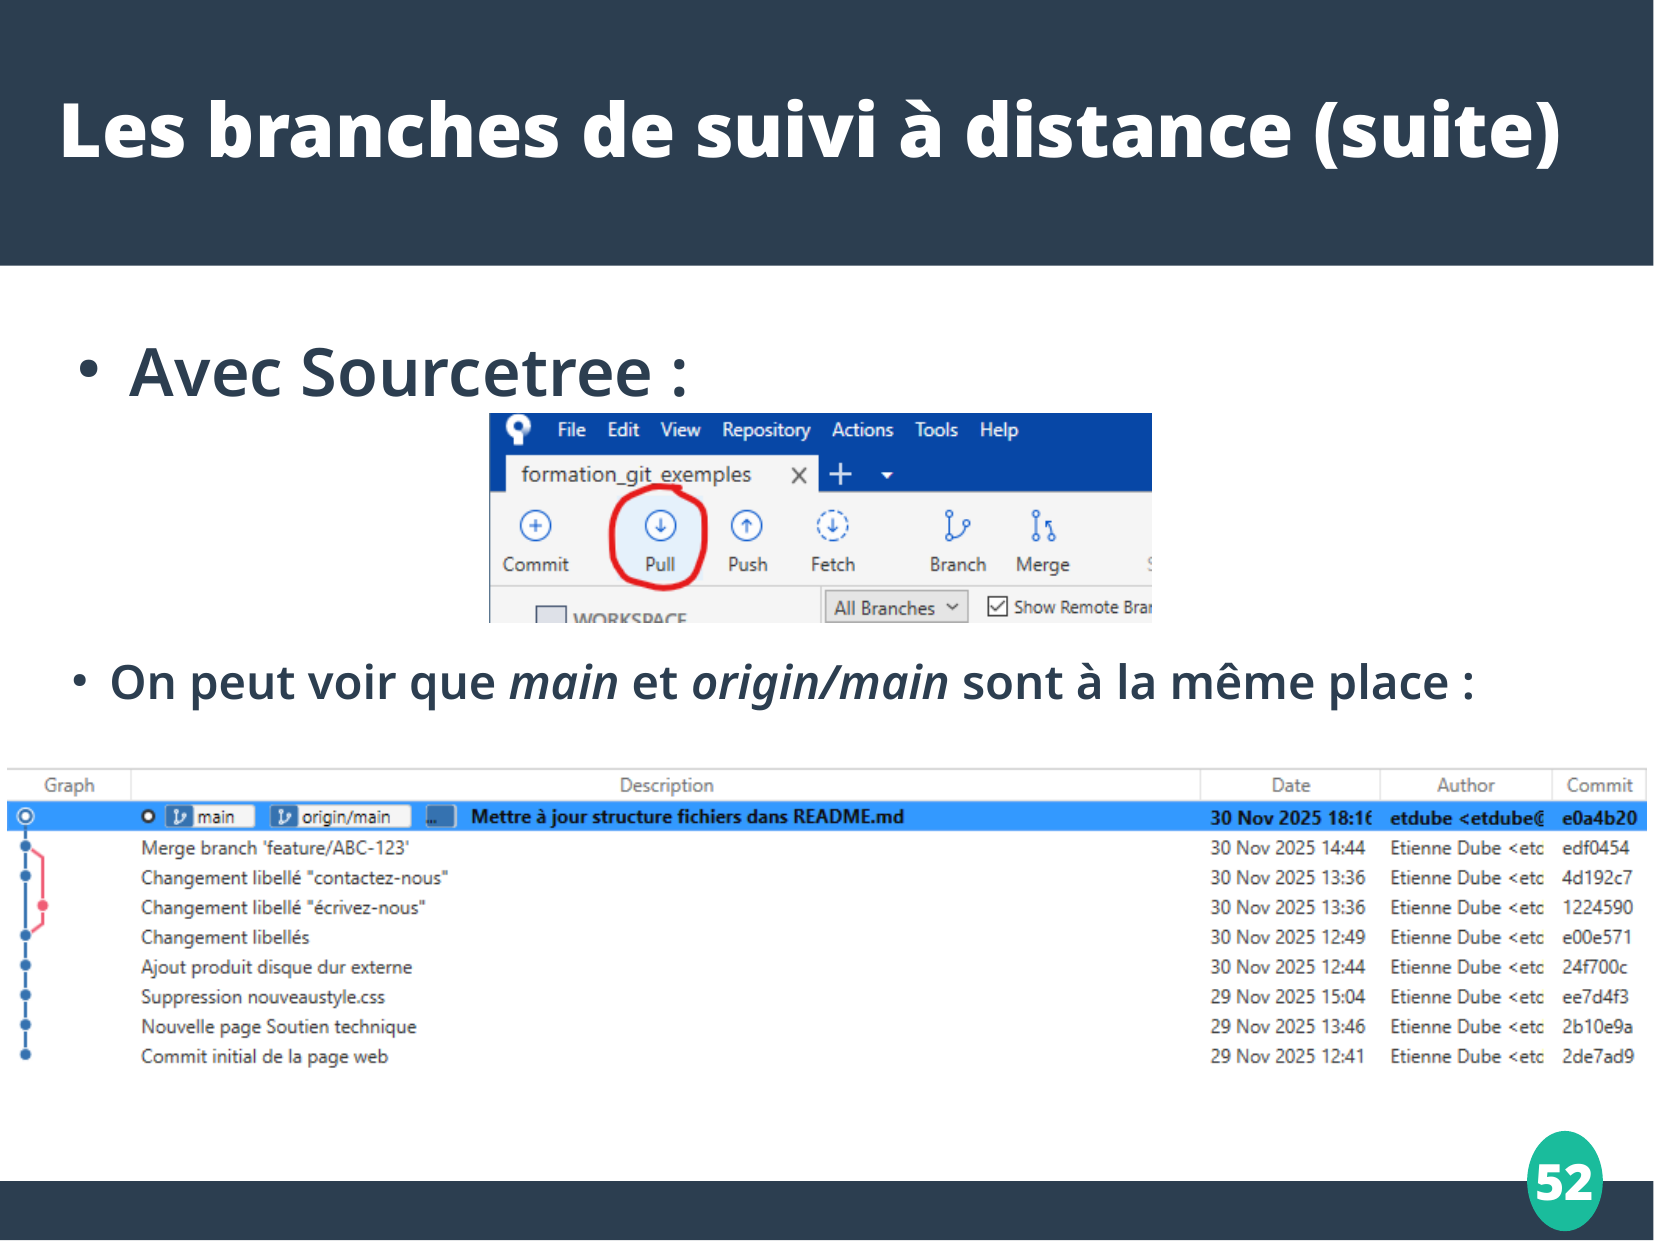

# Les branches de suivi à distance (suite)
Avec Sourcetree :
On peut voir que main et origin/main sont à la même place :